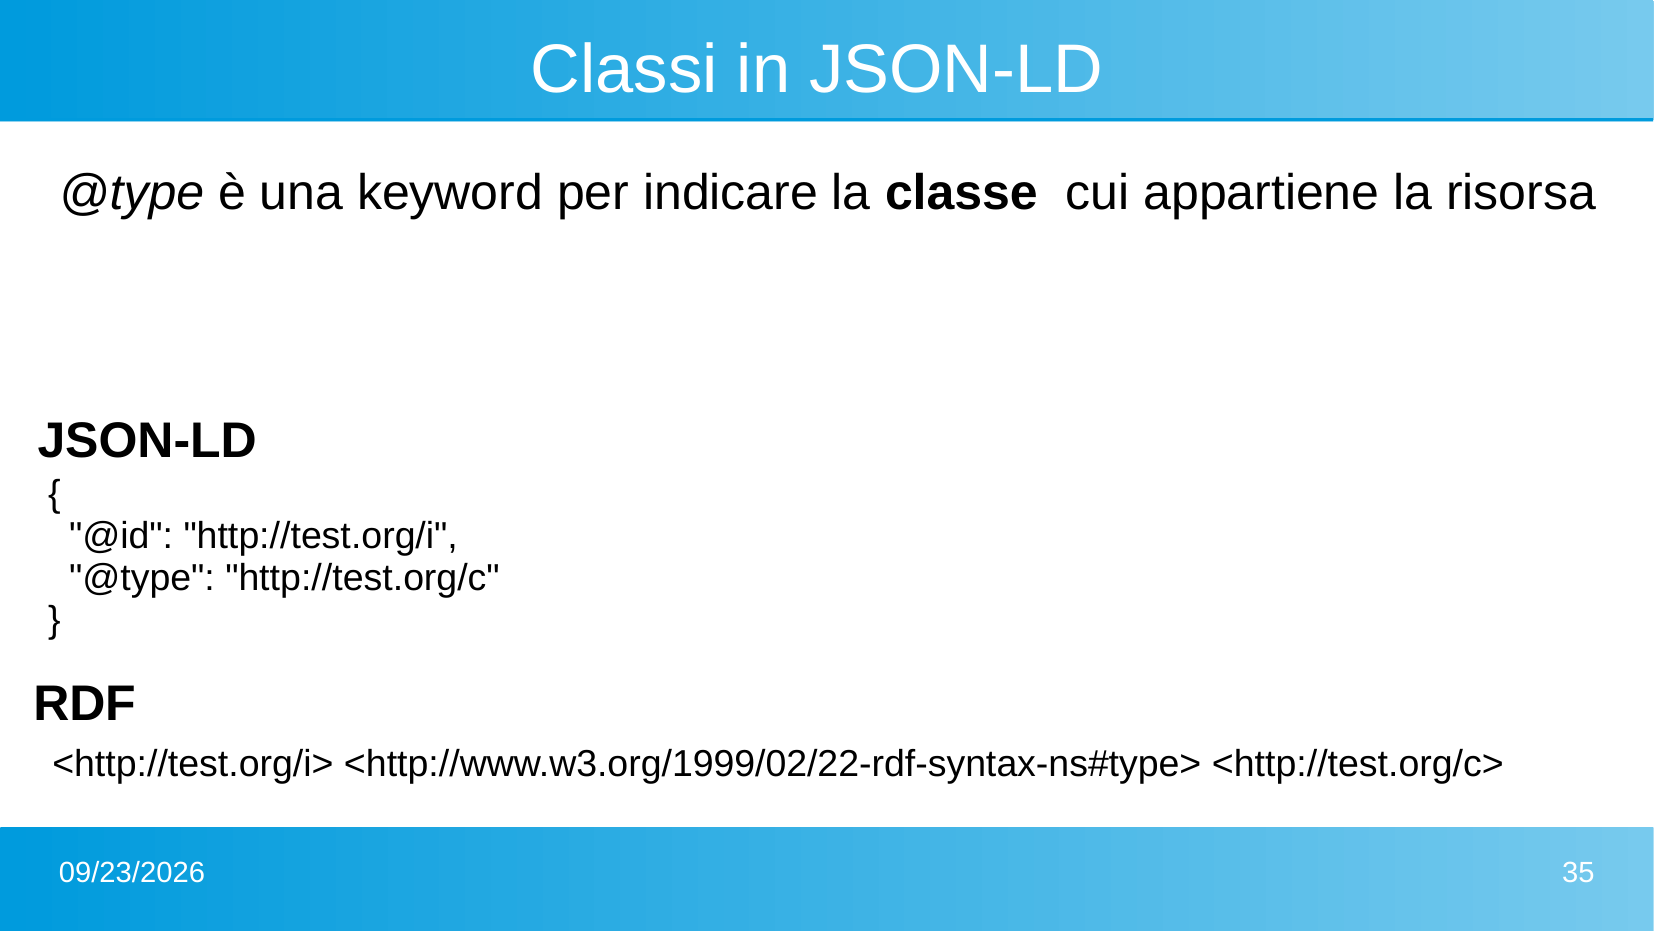

# Classi in JSON-LD
@type è una keyword per indicare la classe cui appartiene la risorsa
JSON-LD
{
 "@id": "http://test.org/i",
 "@type": "http://test.org/c"
}
RDF
<http://test.org/i> <http://www.w3.org/1999/02/22-rdf-syntax-ns#type> <http://test.org/c>
35